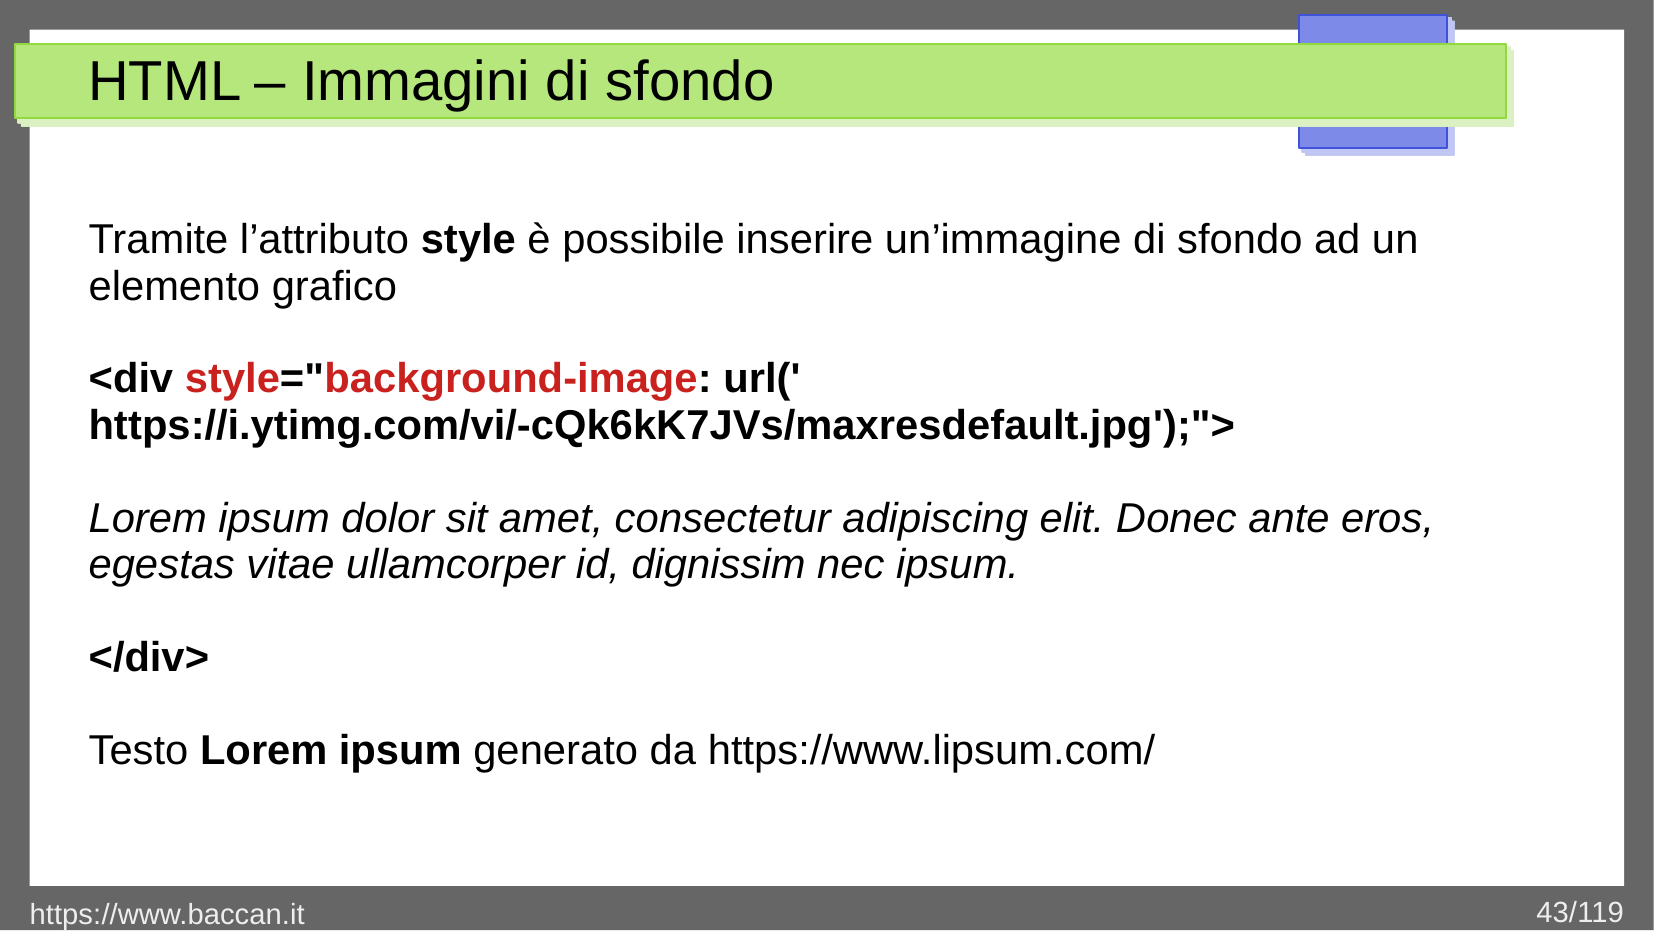

# HTML – Immagini di sfondo
Tramite l’attributo style è possibile inserire un’immagine di sfondo ad un elemento grafico
<div style="background-image: url('https://i.ytimg.com/vi/-cQk6kK7JVs/maxresdefault.jpg');">
Lorem ipsum dolor sit amet, consectetur adipiscing elit. Donec ante eros, egestas vitae ullamcorper id, dignissim nec ipsum.
</div>
Testo Lorem ipsum generato da https://www.lipsum.com/
43
https://www.baccan.it